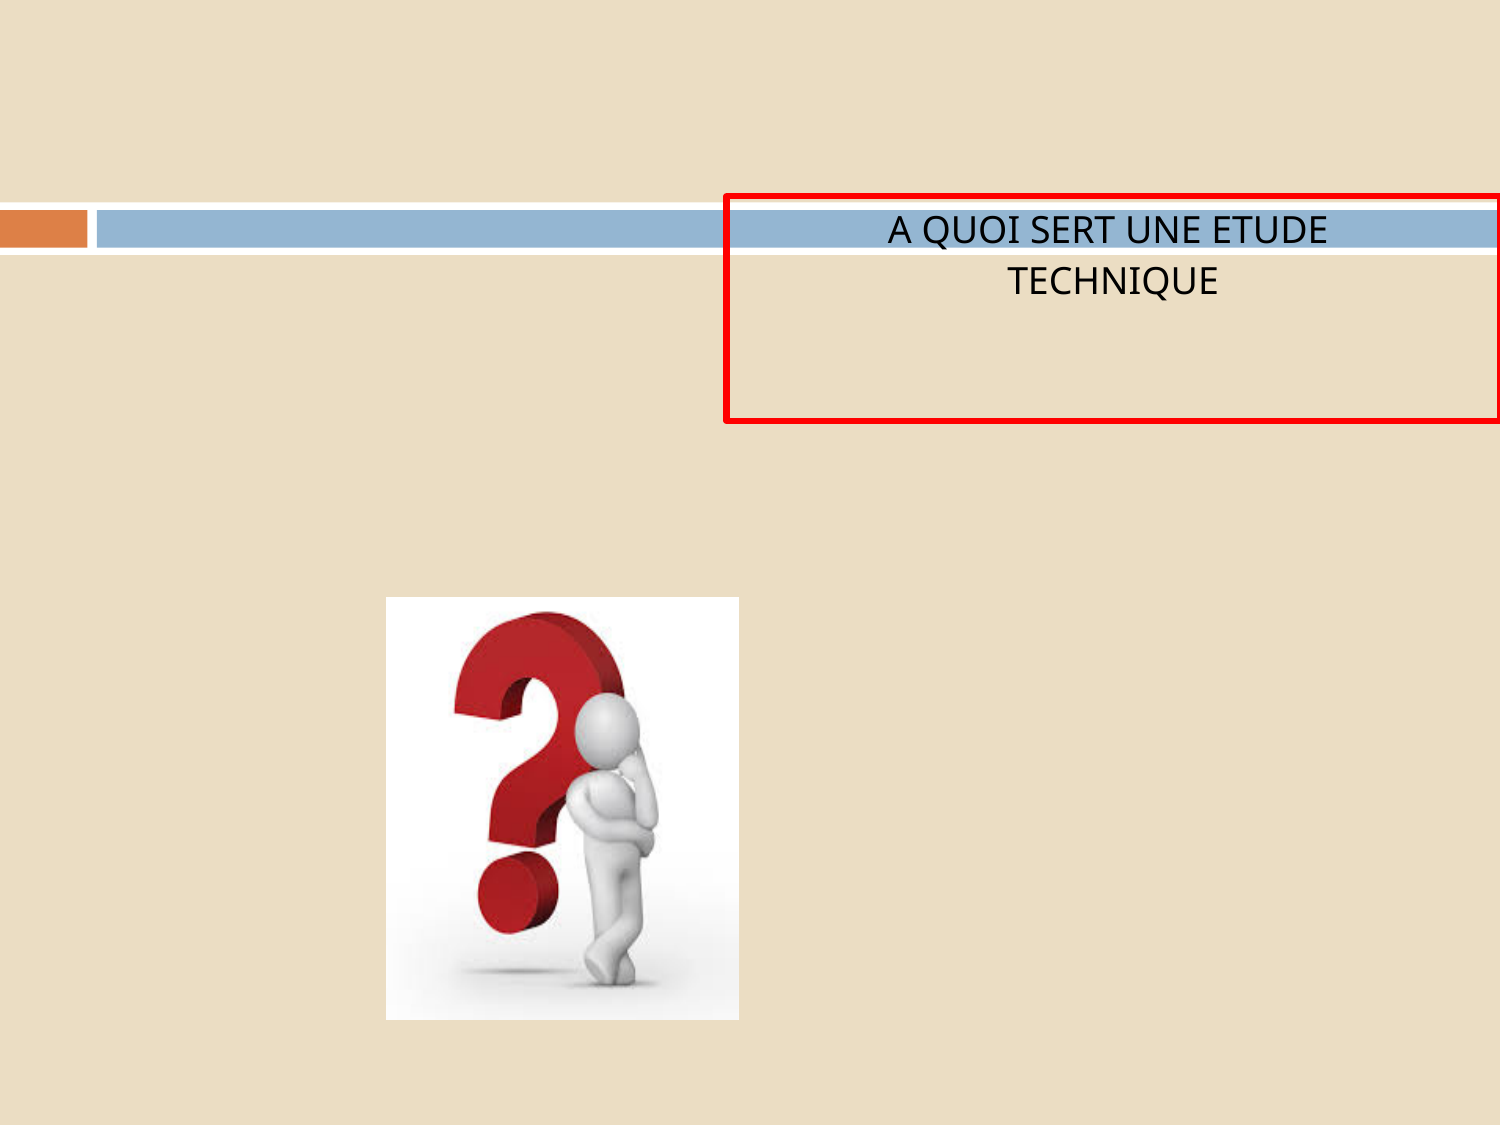

A QUOI SERT UNE ETUDE
TECHNIQUE
#